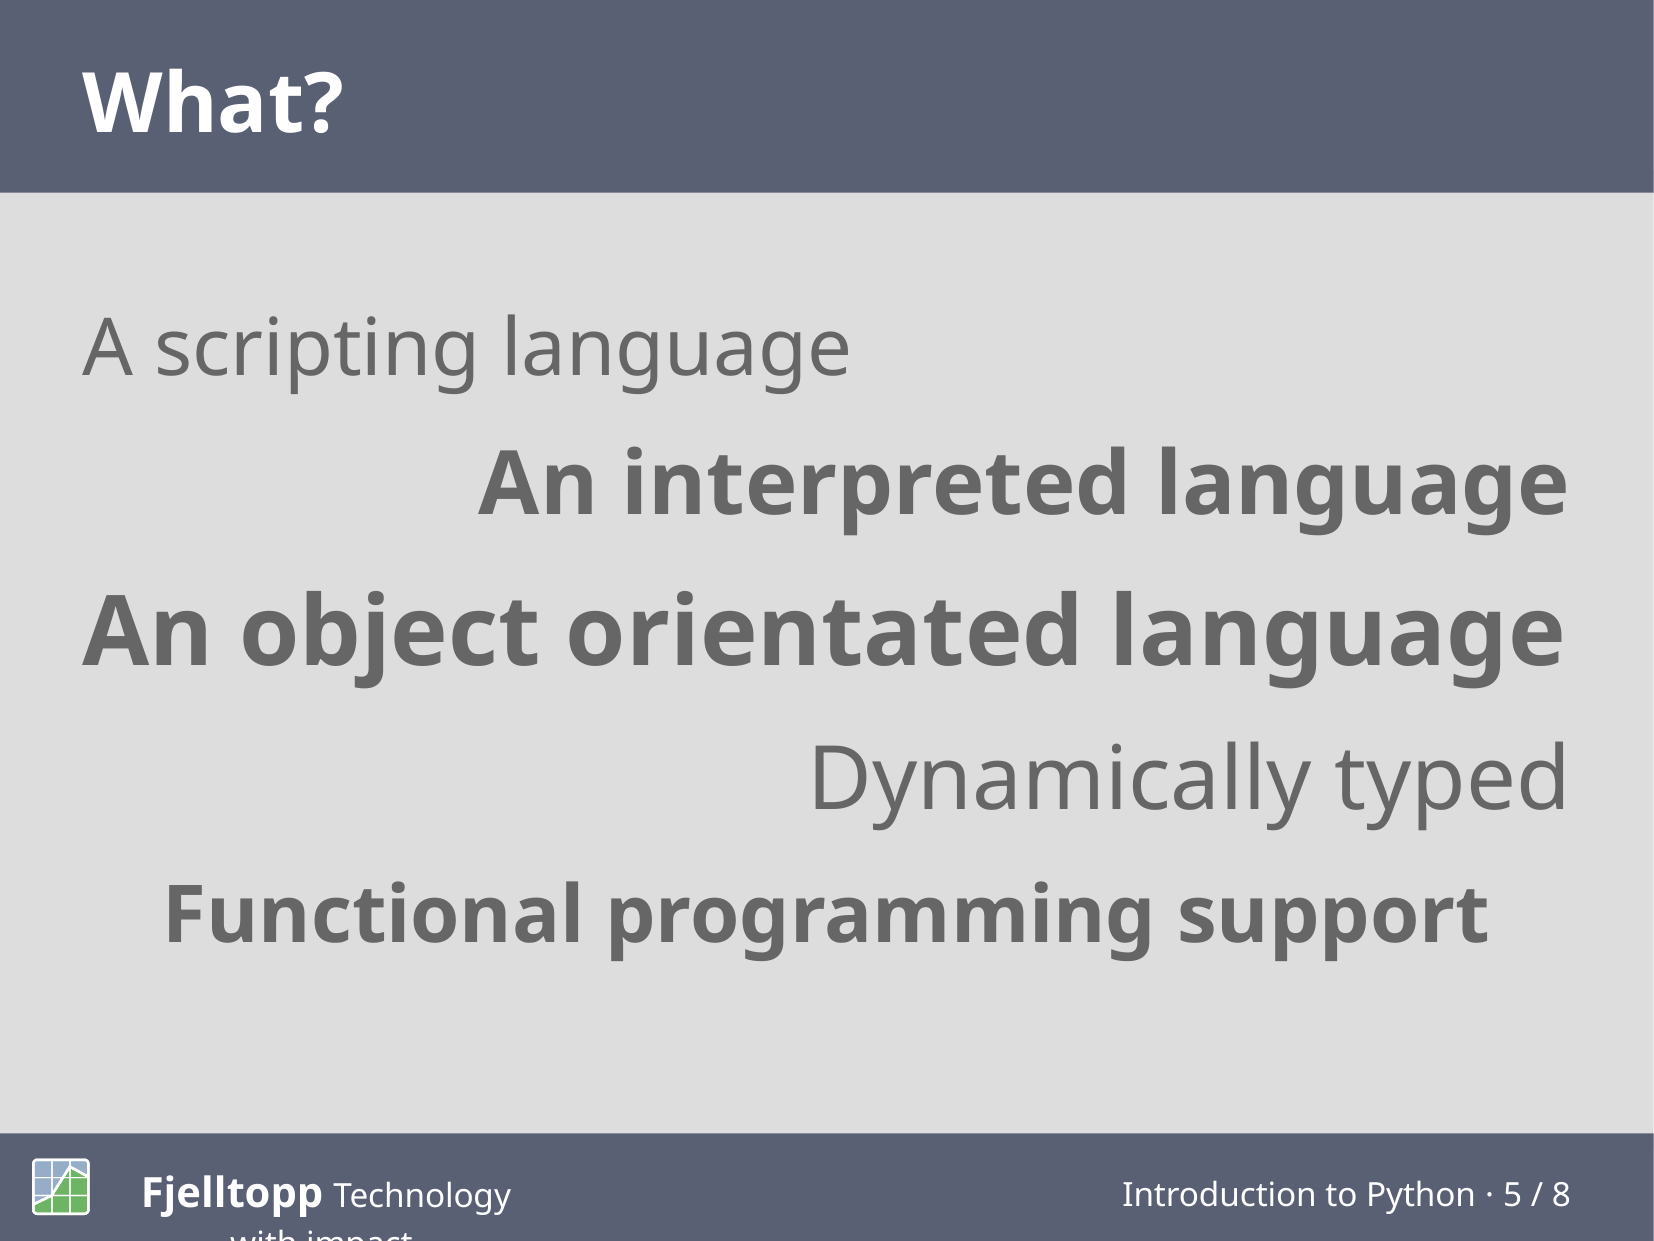

# What?
A scripting language
An interpreted language
An object orientated language
Dynamically typed
Functional programming support
5